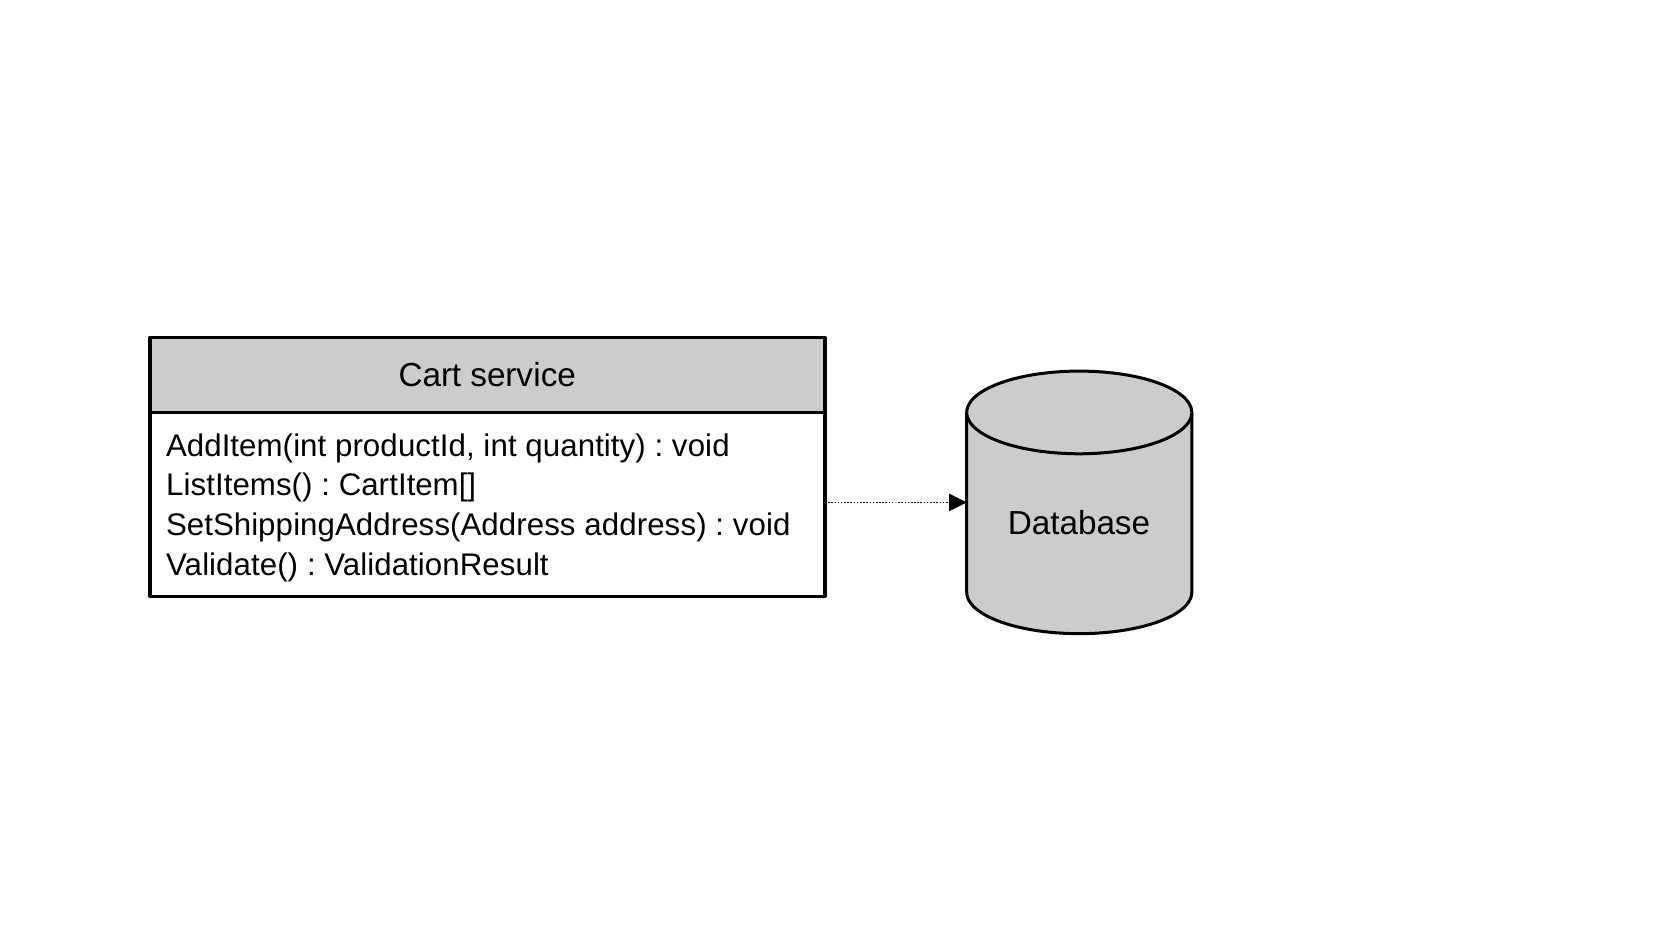

Cart service
Database
AddItem(int productId, int quantity) : void
ListItems() : CartItem[]
SetShippingAddress(Address address) : void
Validate() : ValidationResult